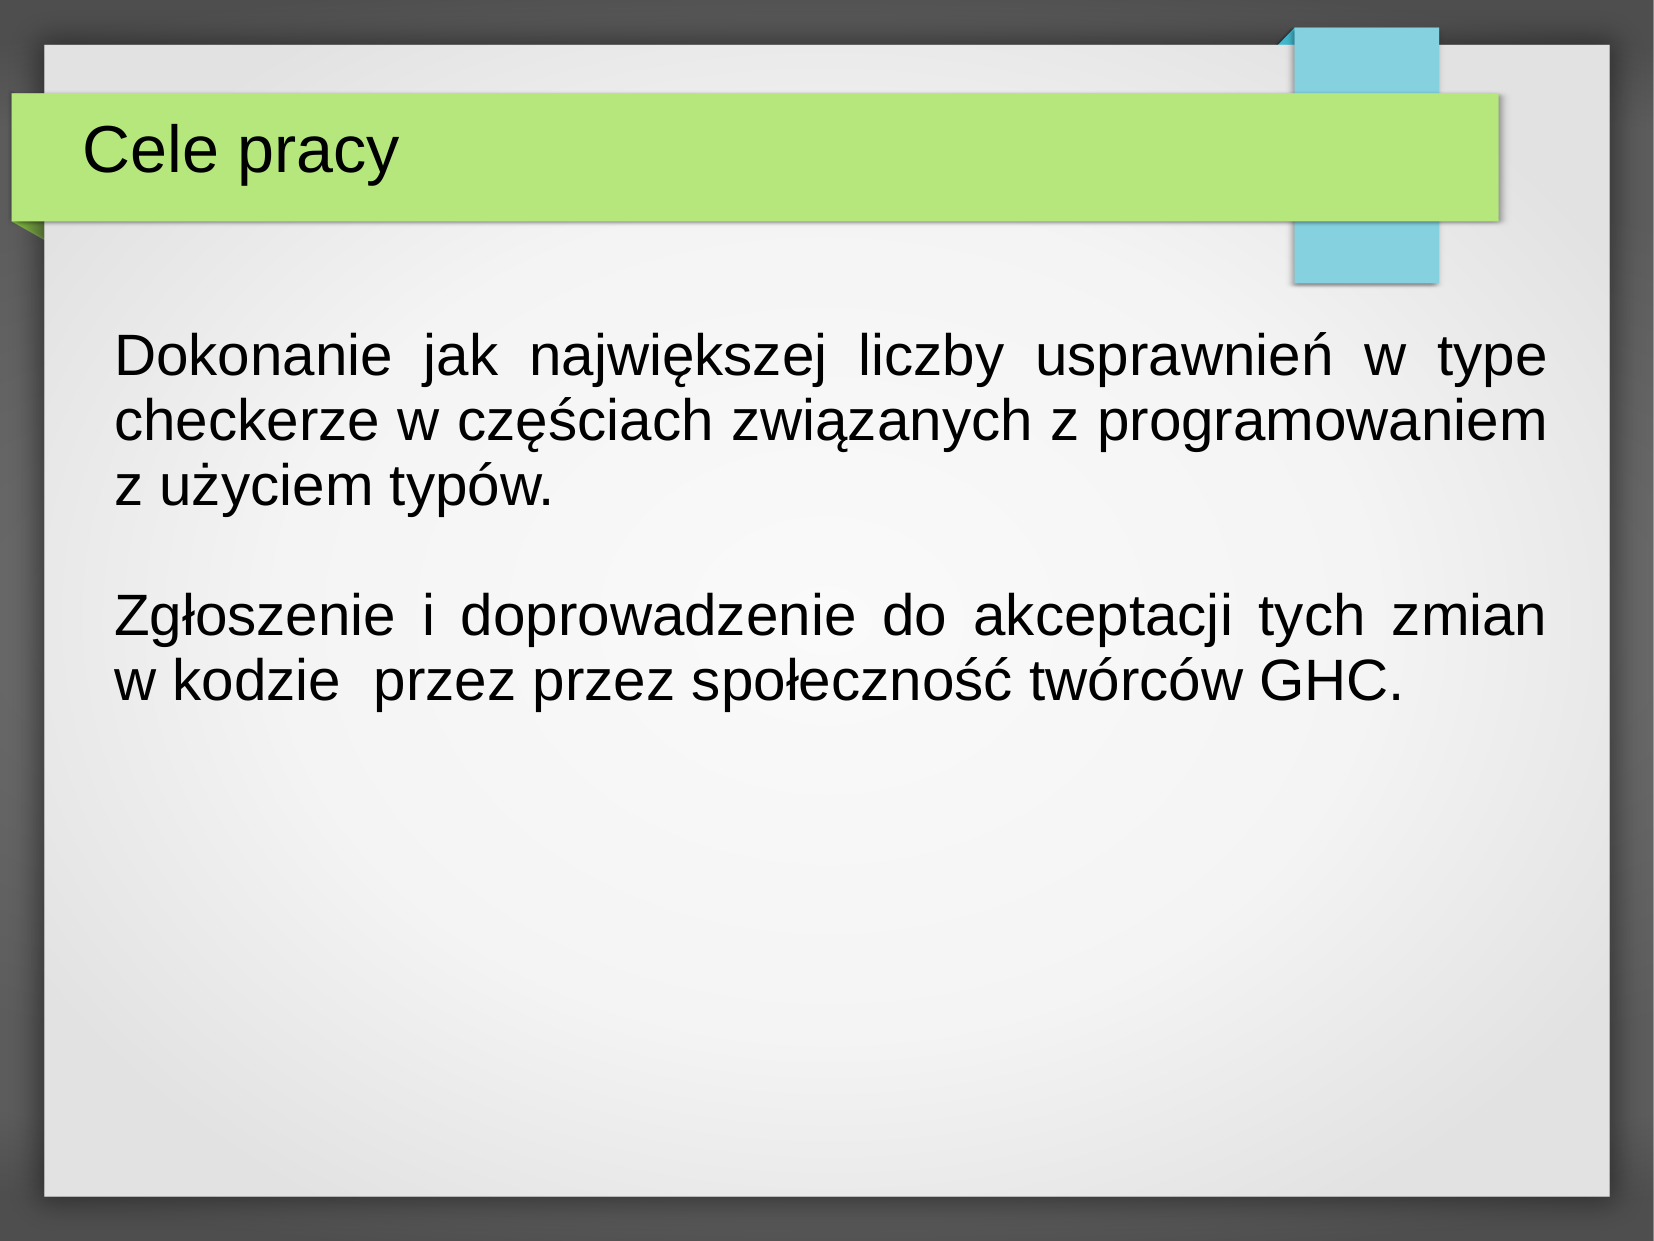

# Cele pracy
Dokonanie jak największej liczby usprawnień w type checkerze w częściach związanych z programowaniem z użyciem typów.
Zgłoszenie i doprowadzenie do akceptacji tych zmian w kodzie przez przez społeczność twórców GHC.